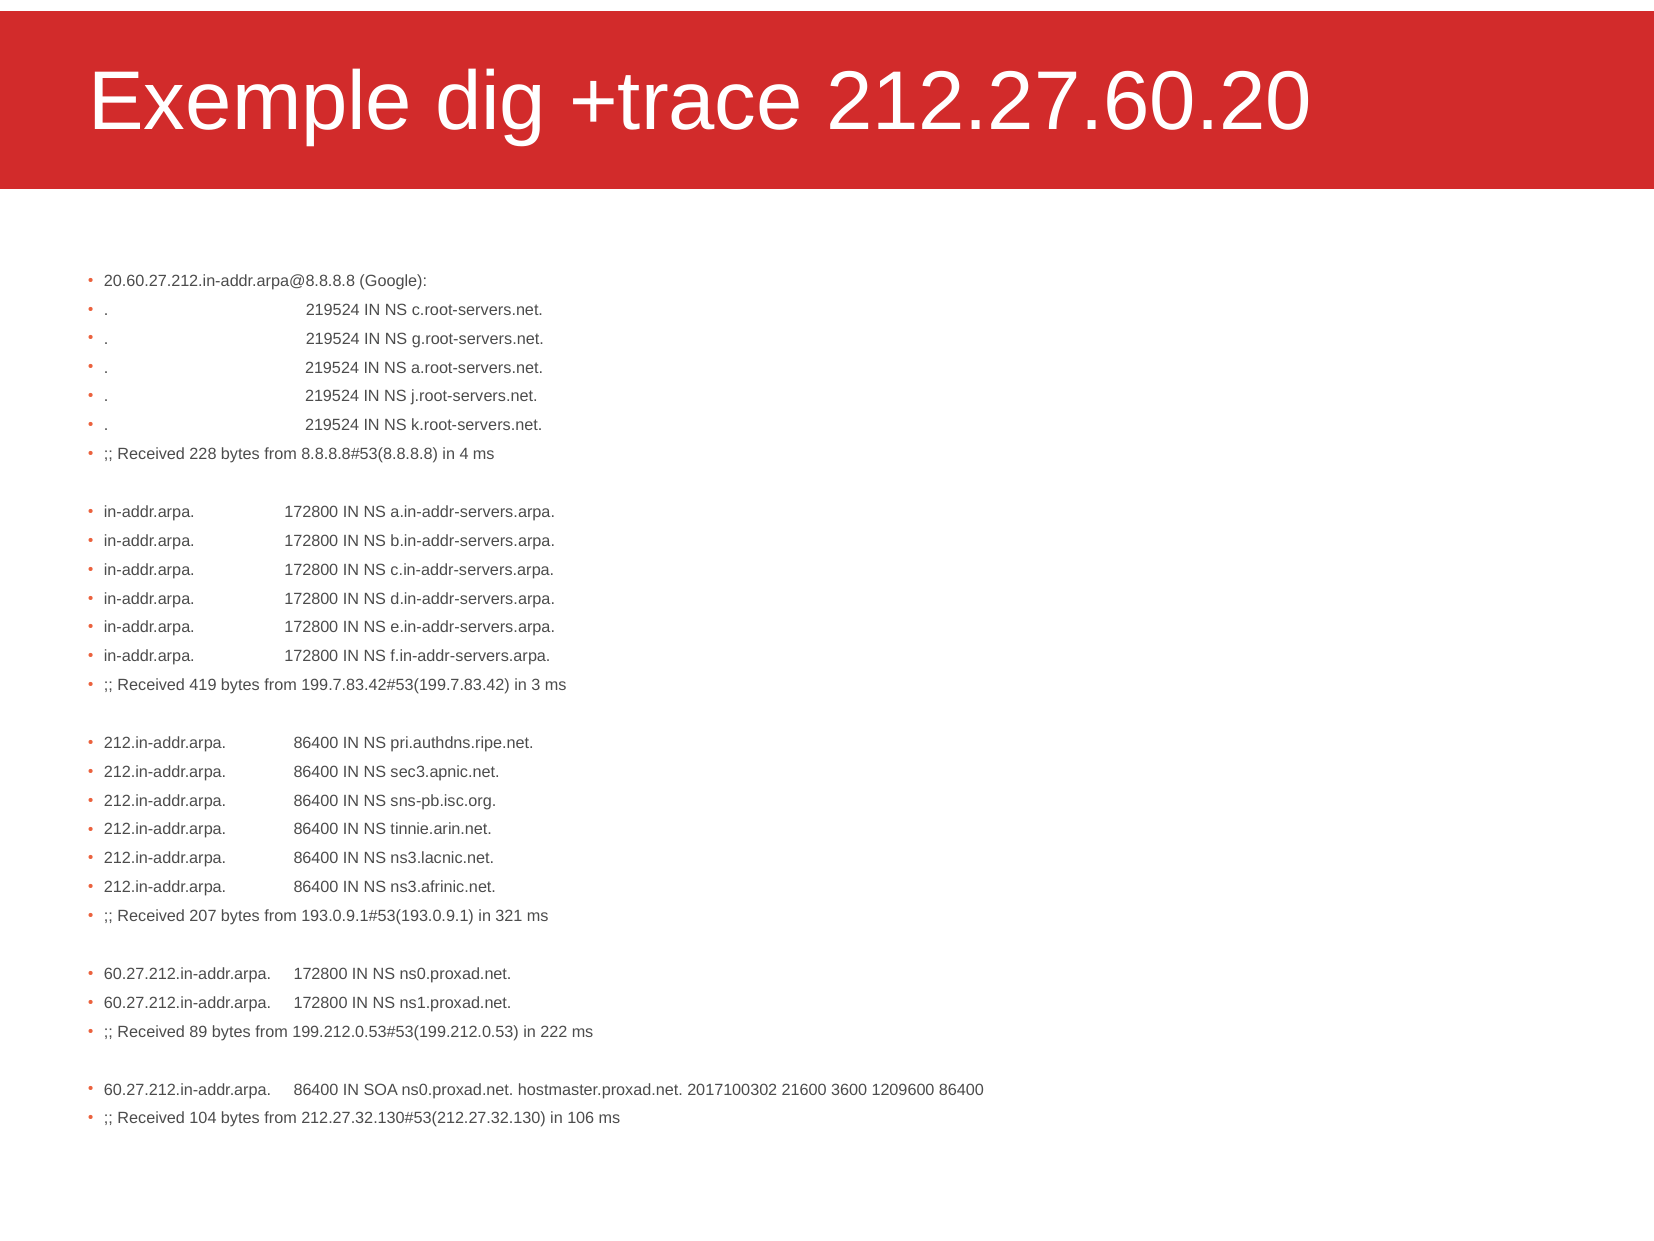

# Exemple dig +trace 212.27.60.20
20.60.27.212.in-addr.arpa@8.8.8.8 (Google):
. 219524 IN NS c.root-servers.net.
. 219524 IN NS g.root-servers.net.
.		 219524 IN NS a.root-servers.net.
. 		 219524 IN NS j.root-servers.net.
.		 219524 IN NS k.root-servers.net.
;; Received 228 bytes from 8.8.8.8#53(8.8.8.8) in 4 ms
in-addr.arpa. 172800 IN NS a.in-addr-servers.arpa.
in-addr.arpa. 172800 IN NS b.in-addr-servers.arpa.
in-addr.arpa. 172800 IN NS c.in-addr-servers.arpa.
in-addr.arpa. 172800 IN NS d.in-addr-servers.arpa.
in-addr.arpa. 172800 IN NS e.in-addr-servers.arpa.
in-addr.arpa. 172800 IN NS f.in-addr-servers.arpa.
;; Received 419 bytes from 199.7.83.42#53(199.7.83.42) in 3 ms
212.in-addr.arpa. 86400 IN NS pri.authdns.ripe.net.
212.in-addr.arpa. 86400 IN NS sec3.apnic.net.
212.in-addr.arpa. 86400 IN NS sns-pb.isc.org.
212.in-addr.arpa. 86400 IN NS tinnie.arin.net.
212.in-addr.arpa. 86400 IN NS ns3.lacnic.net.
212.in-addr.arpa. 86400 IN NS ns3.afrinic.net.
;; Received 207 bytes from 193.0.9.1#53(193.0.9.1) in 321 ms
60.27.212.in-addr.arpa. 172800 IN NS ns0.proxad.net.
60.27.212.in-addr.arpa. 172800 IN NS ns1.proxad.net.
;; Received 89 bytes from 199.212.0.53#53(199.212.0.53) in 222 ms
60.27.212.in-addr.arpa. 86400 IN SOA ns0.proxad.net. hostmaster.proxad.net. 2017100302 21600 3600 1209600 86400
;; Received 104 bytes from 212.27.32.130#53(212.27.32.130) in 106 ms